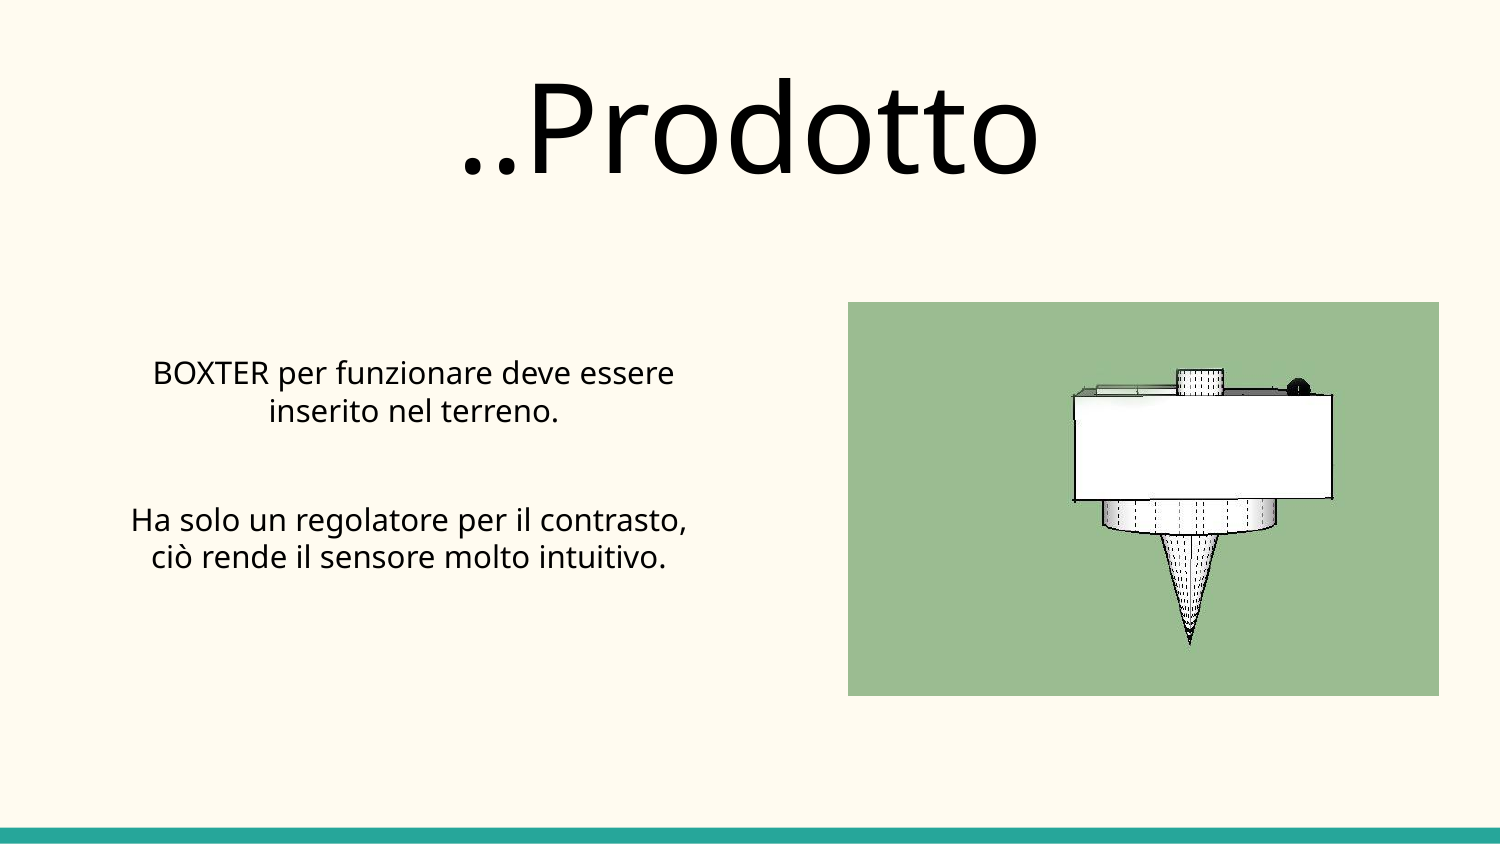

# ..Prodotto
BOXTER per funzionare deve essere inserito nel terreno.
Ha solo un regolatore per il contrasto, ciò rende il sensore molto intuitivo.